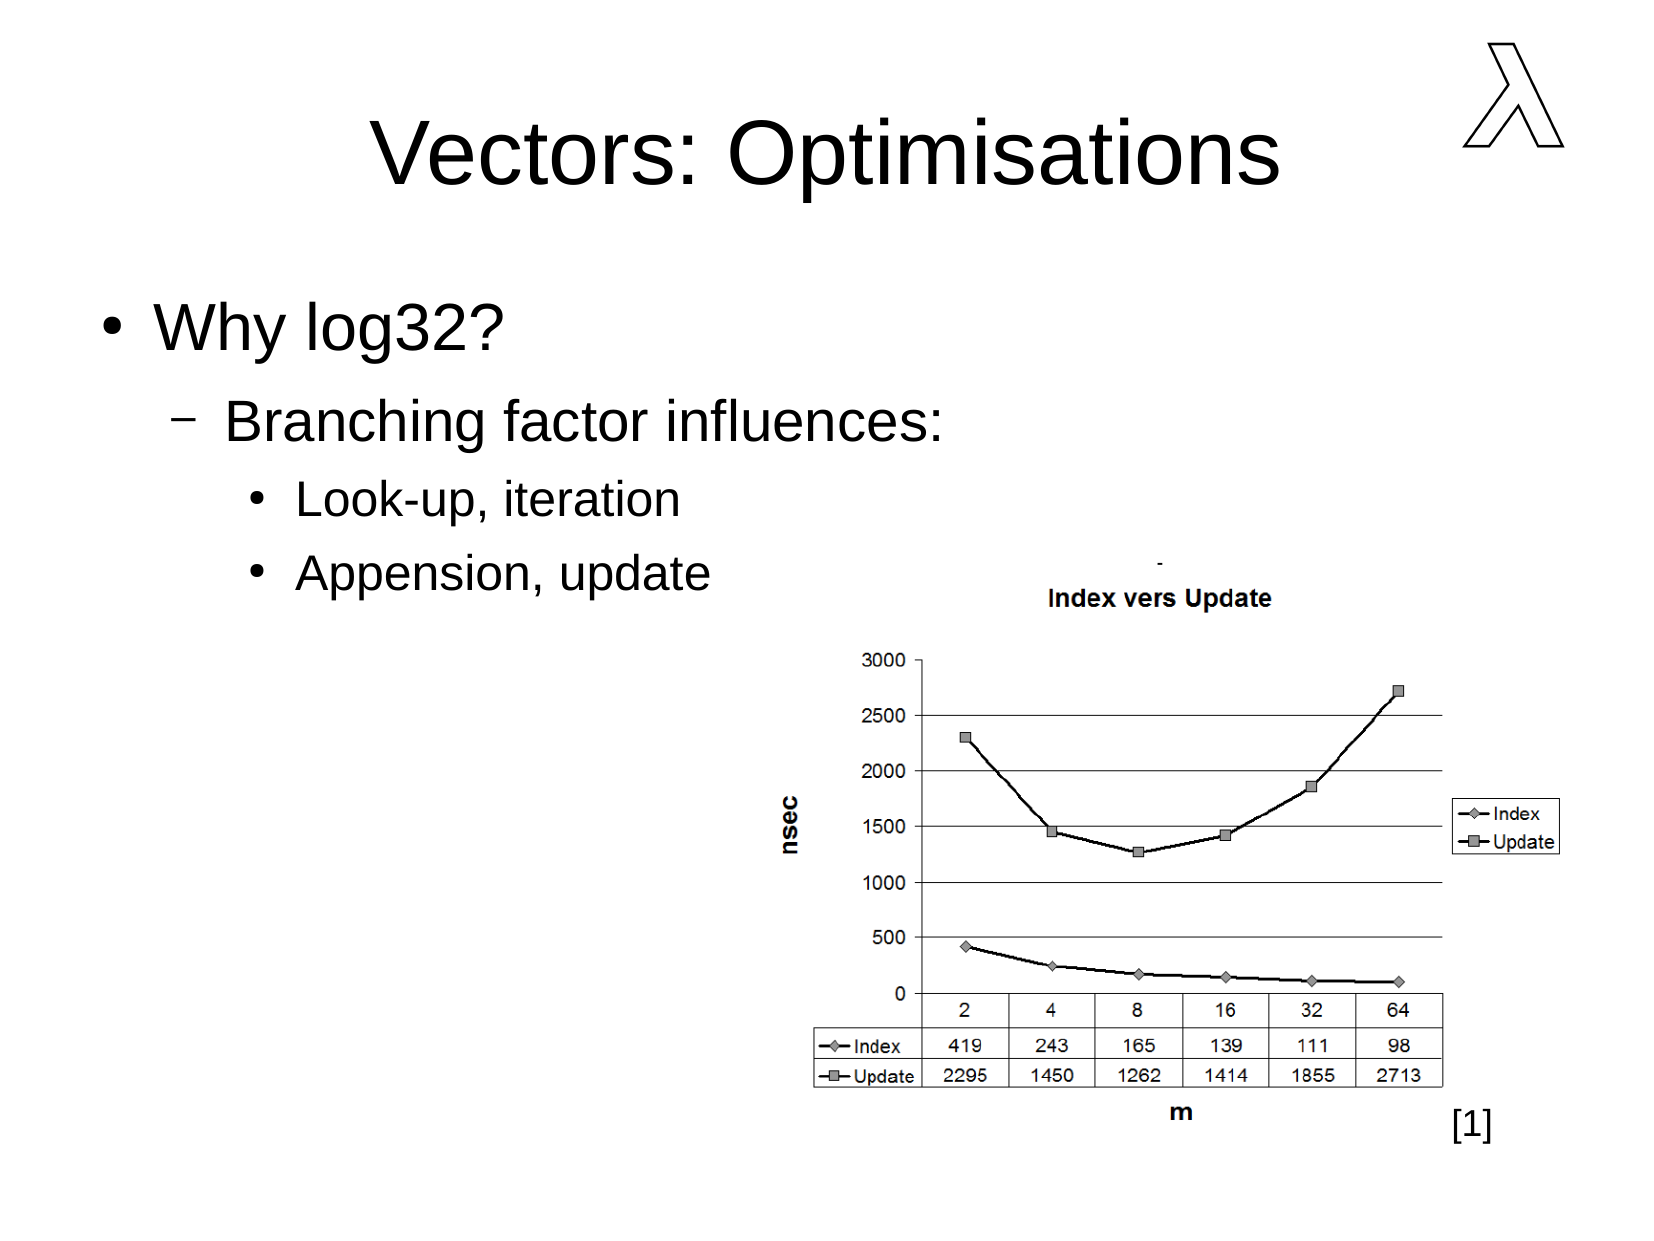

# Vectors: Optimisations
Why log32?
Branching factor influences:
Look-up, iteration
Appension, update
[1]